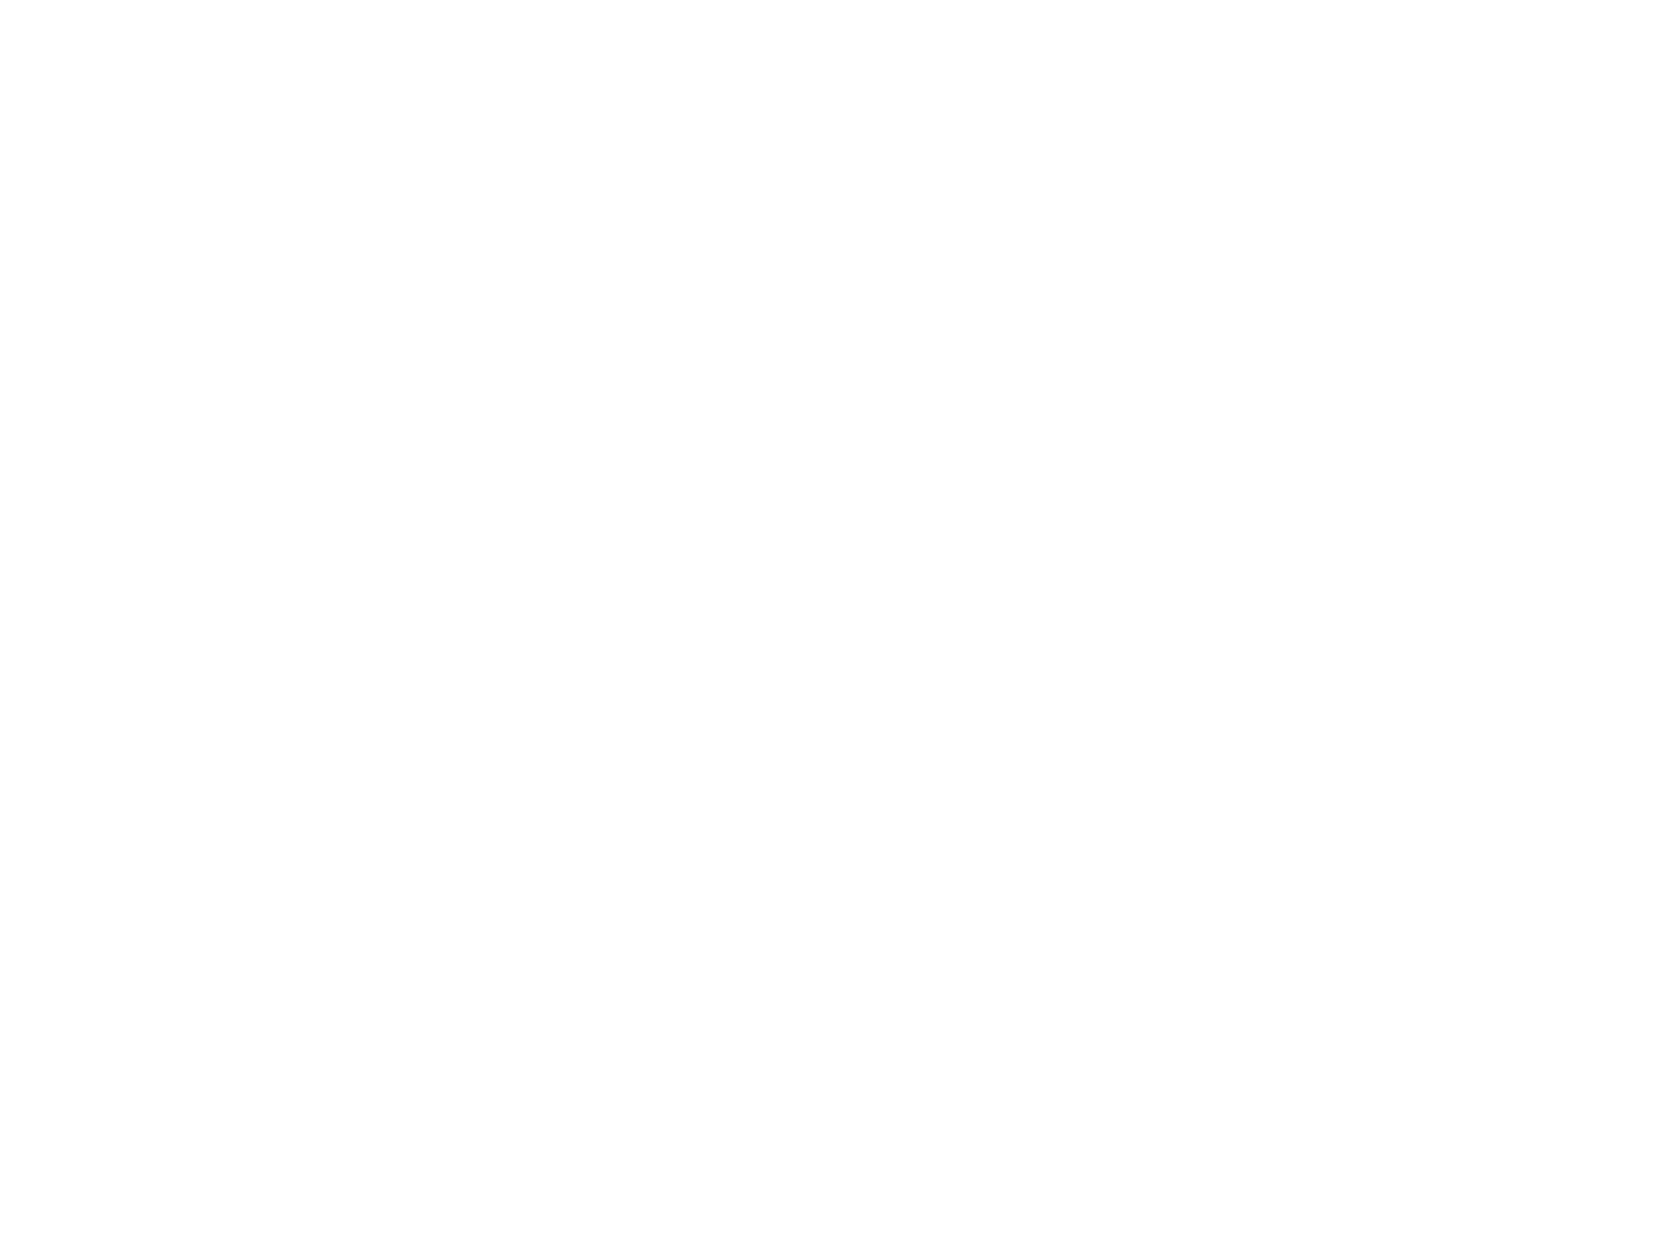

# How to buy the right computer for you
Save money & get a better computer